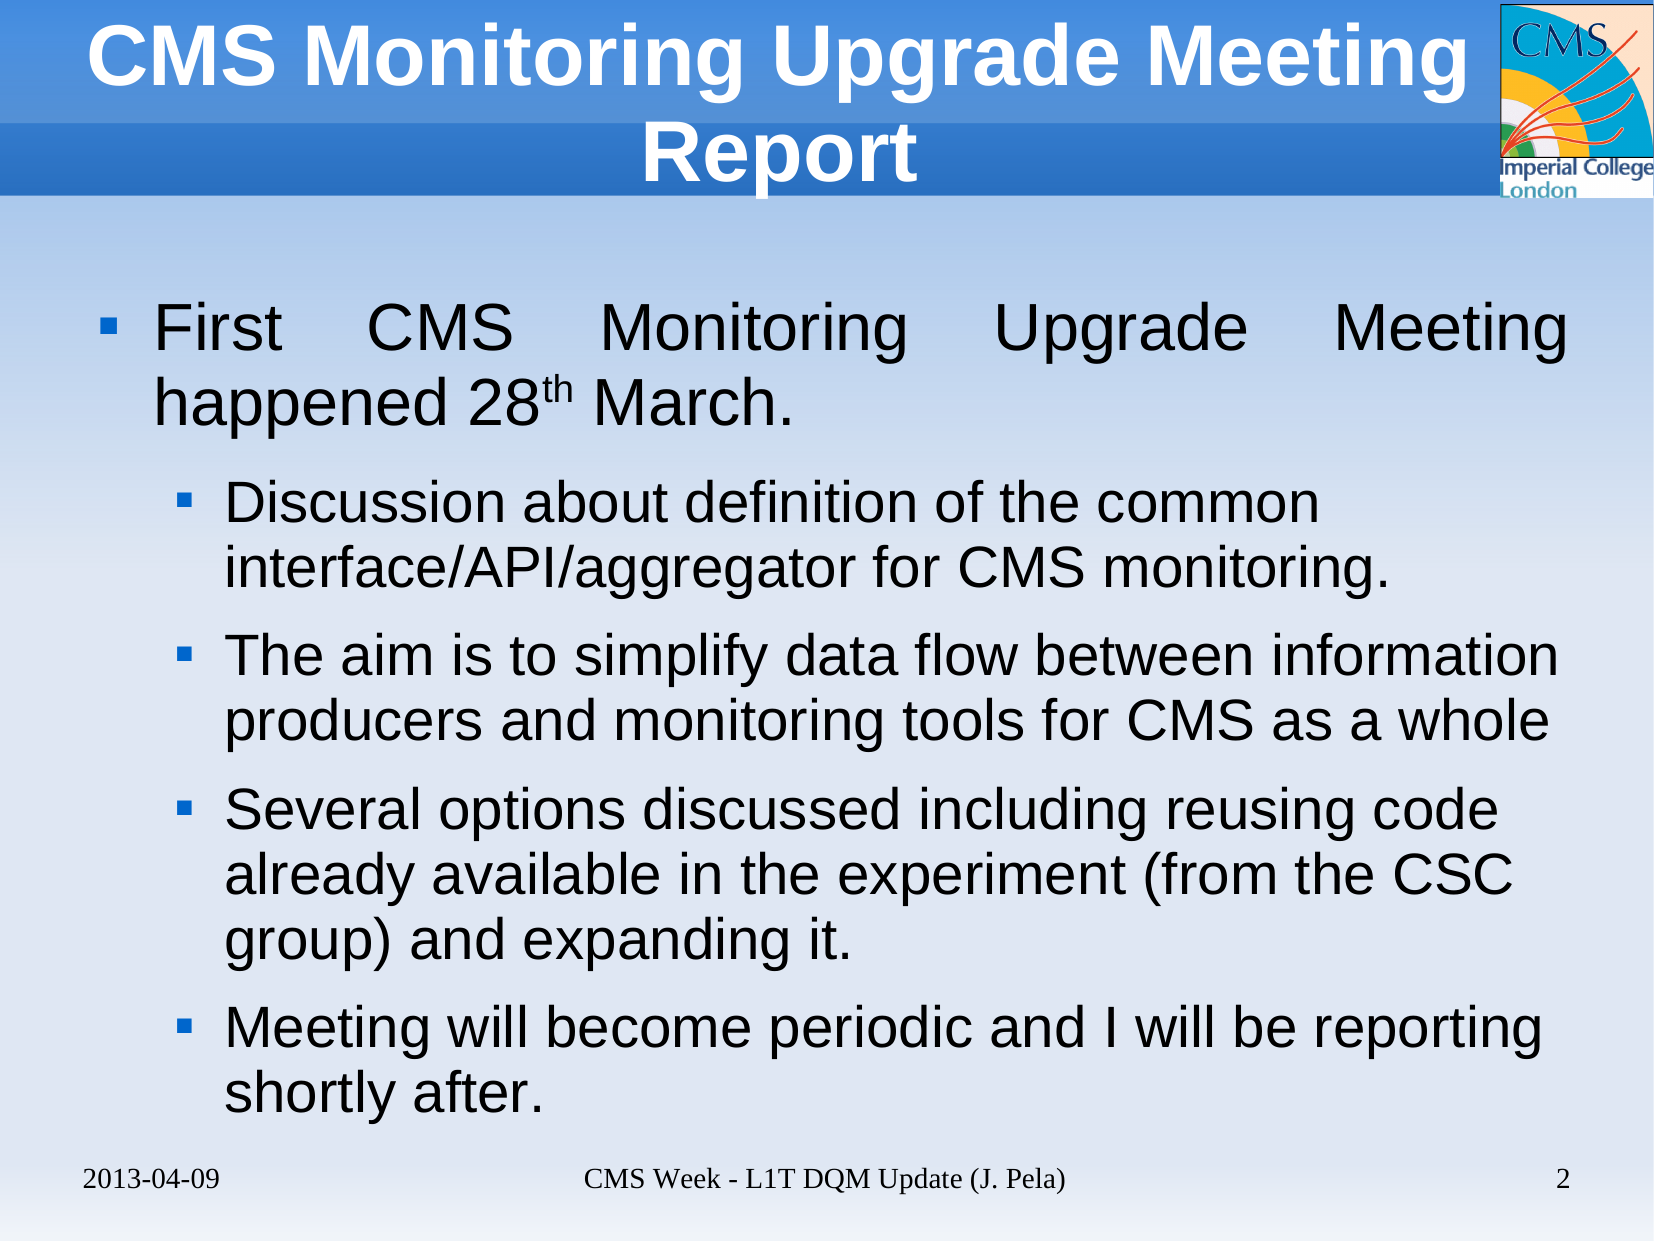

# CMS Monitoring Upgrade Meeting Report
First CMS Monitoring Upgrade Meeting happened 28th March.
Discussion about definition of the common interface/API/aggregator for CMS monitoring.
The aim is to simplify data flow between information producers and monitoring tools for CMS as a whole
Several options discussed including reusing code already available in the experiment (from the CSC group) and expanding it.
Meeting will become periodic and I will be reporting shortly after.
2013-04-09
CMS Week - L1T DQM Update (J. Pela)
2